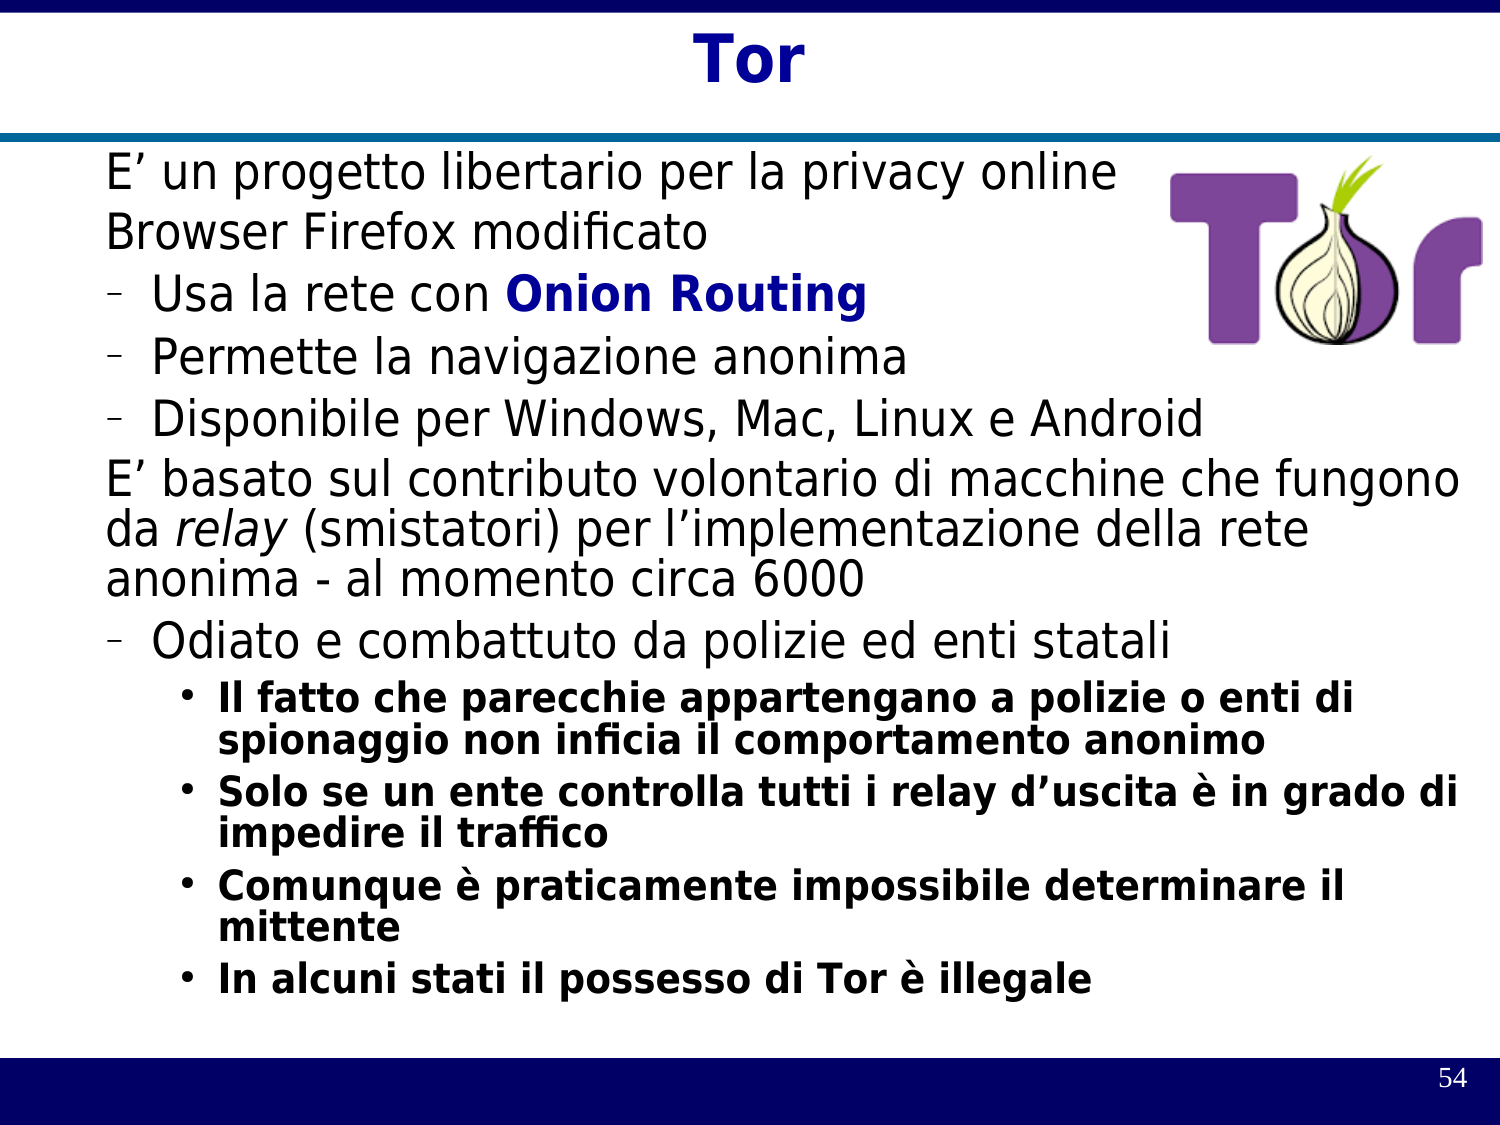

# Tor
E’ un progetto libertario per la privacy online
Browser Firefox modificato
Usa la rete con Onion Routing
Permette la navigazione anonima
Disponibile per Windows, Mac, Linux e Android
E’ basato sul contributo volontario di macchine che fungono da relay (smistatori) per l’implementazione della rete anonima - al momento circa 6000
Odiato e combattuto da polizie ed enti statali
Il fatto che parecchie appartengano a polizie o enti di spionaggio non inficia il comportamento anonimo
Solo se un ente controlla tutti i relay d’uscita è in grado di impedire il traffico
Comunque è praticamente impossibile determinare il mittente
In alcuni stati il possesso di Tor è illegale